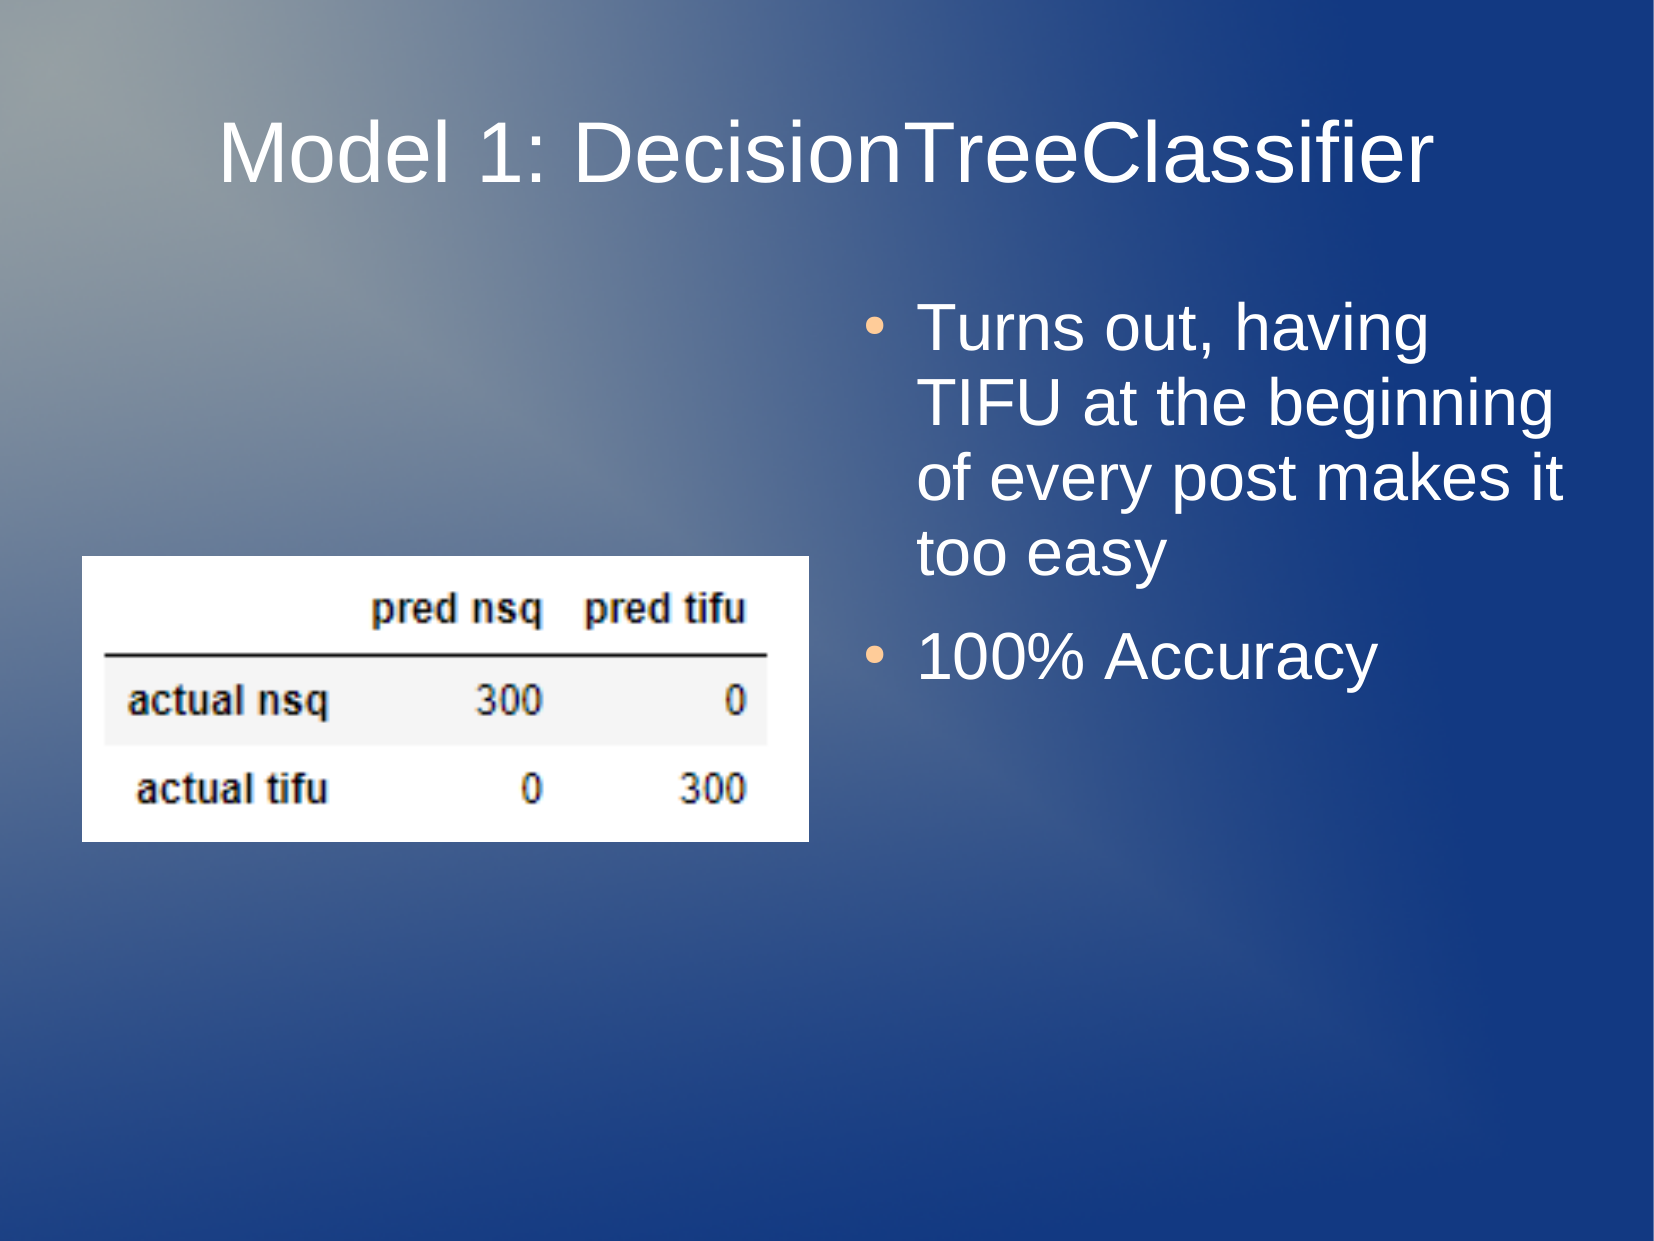

# Model 1: DecisionTreeClassifier
Turns out, having TIFU at the beginning of every post makes it too easy
100% Accuracy